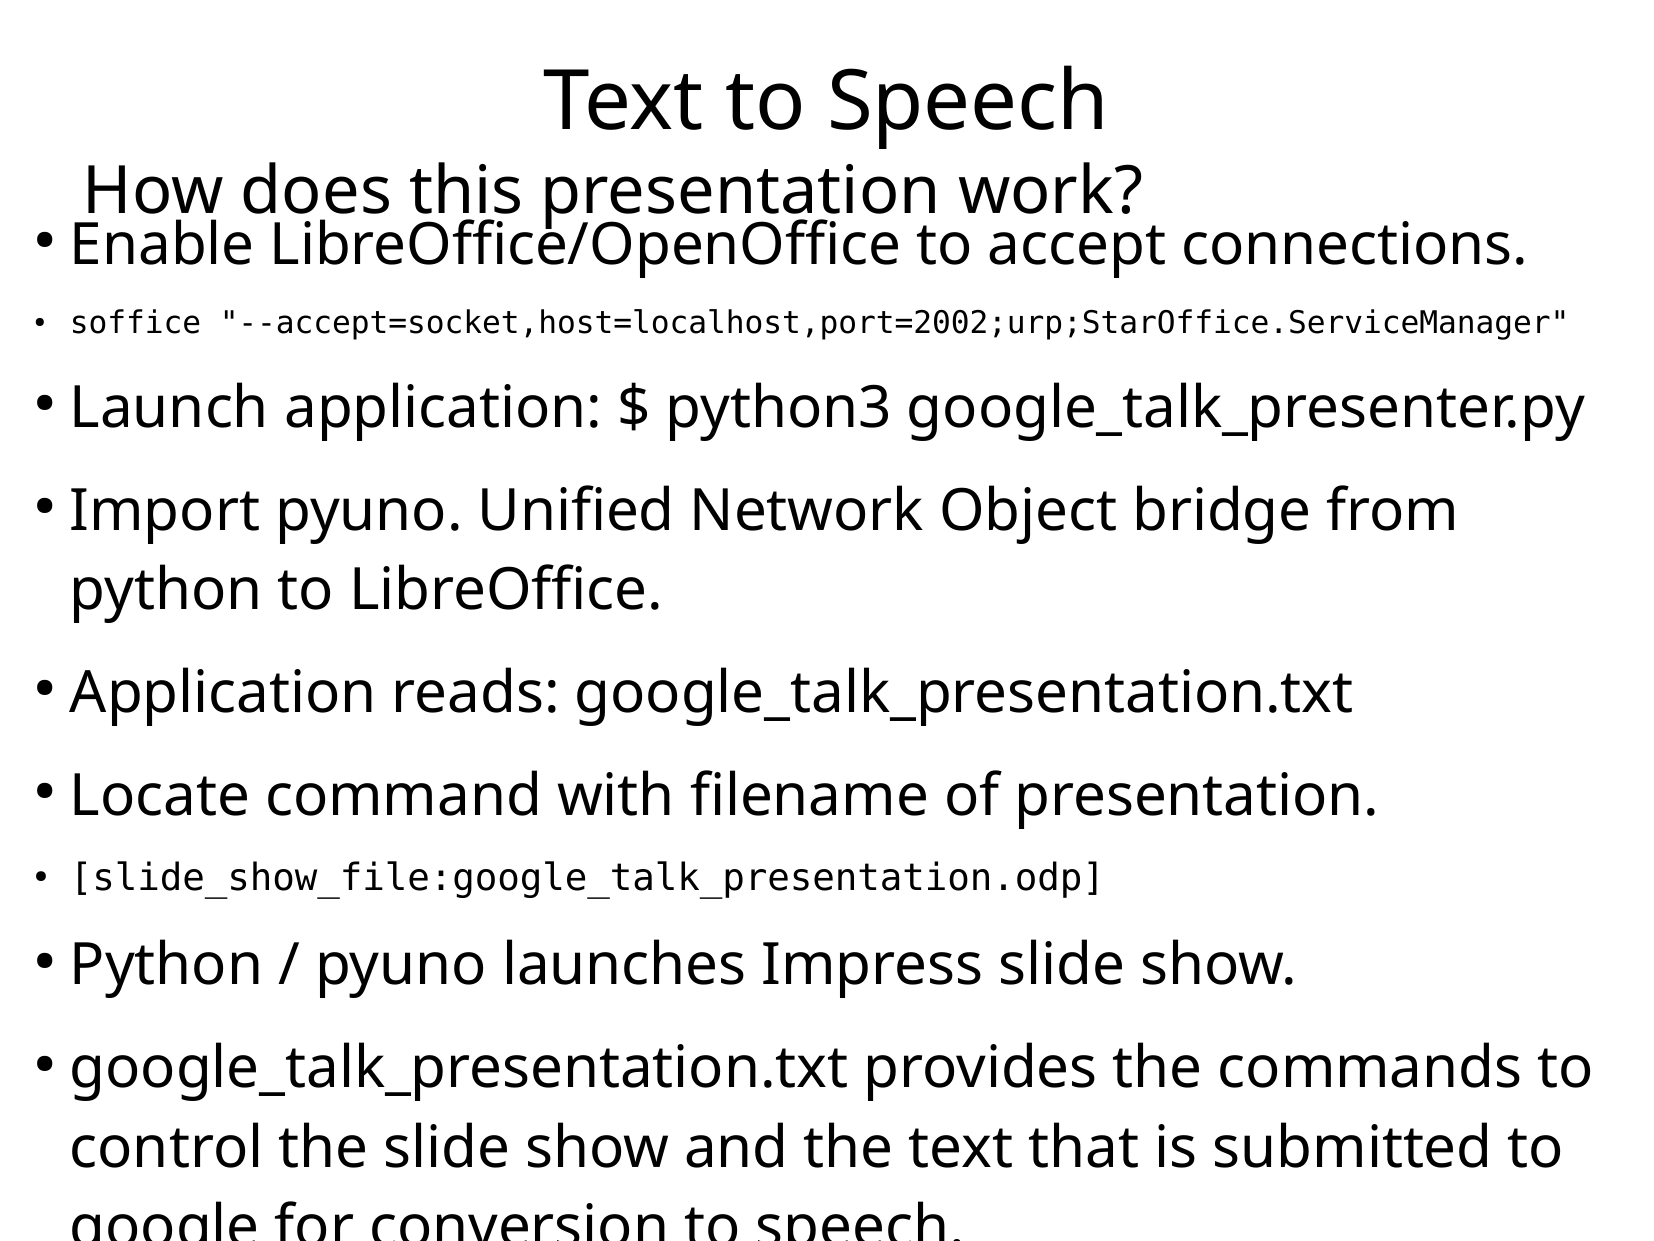

# Text to Speech
How does this presentation work?
Enable LibreOffice/OpenOffice to accept connections.
soffice "--accept=socket,host=localhost,port=2002;urp;StarOffice.ServiceManager"
Launch application: $ python3 google_talk_presenter.py
Import pyuno. Unified Network Object bridge from python to LibreOffice.
Application reads: google_talk_presentation.txt
Locate command with filename of presentation.
[slide_show_file:google_talk_presentation.odp]
Python / pyuno launches Impress slide show.
google_talk_presentation.txt provides the commands to control the slide show and the text that is submitted to google for conversion to speech.